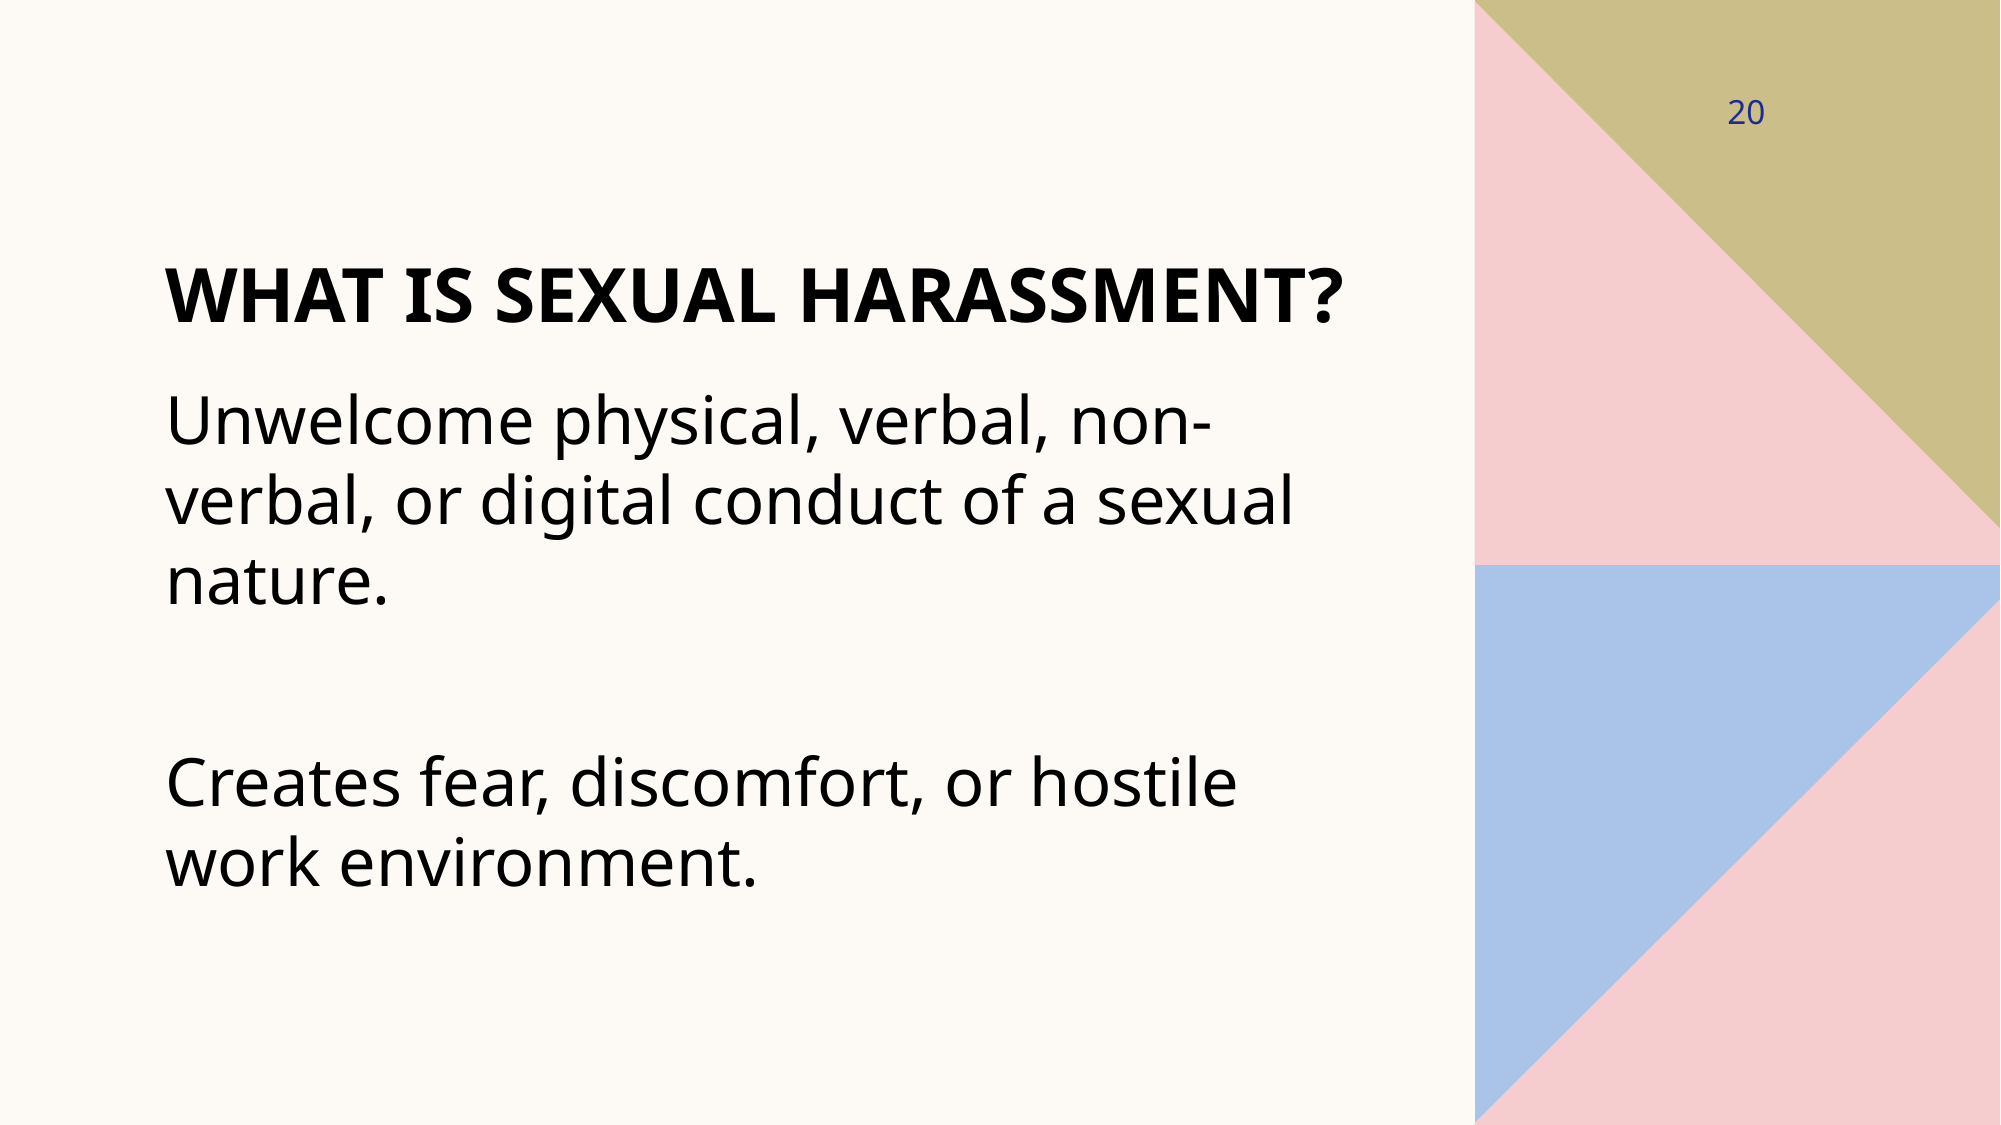

# What is Sexual Harassment?
Unwelcome physical, verbal, non-verbal, or digital conduct of a sexual nature.
Creates fear, discomfort, or hostile work environment.